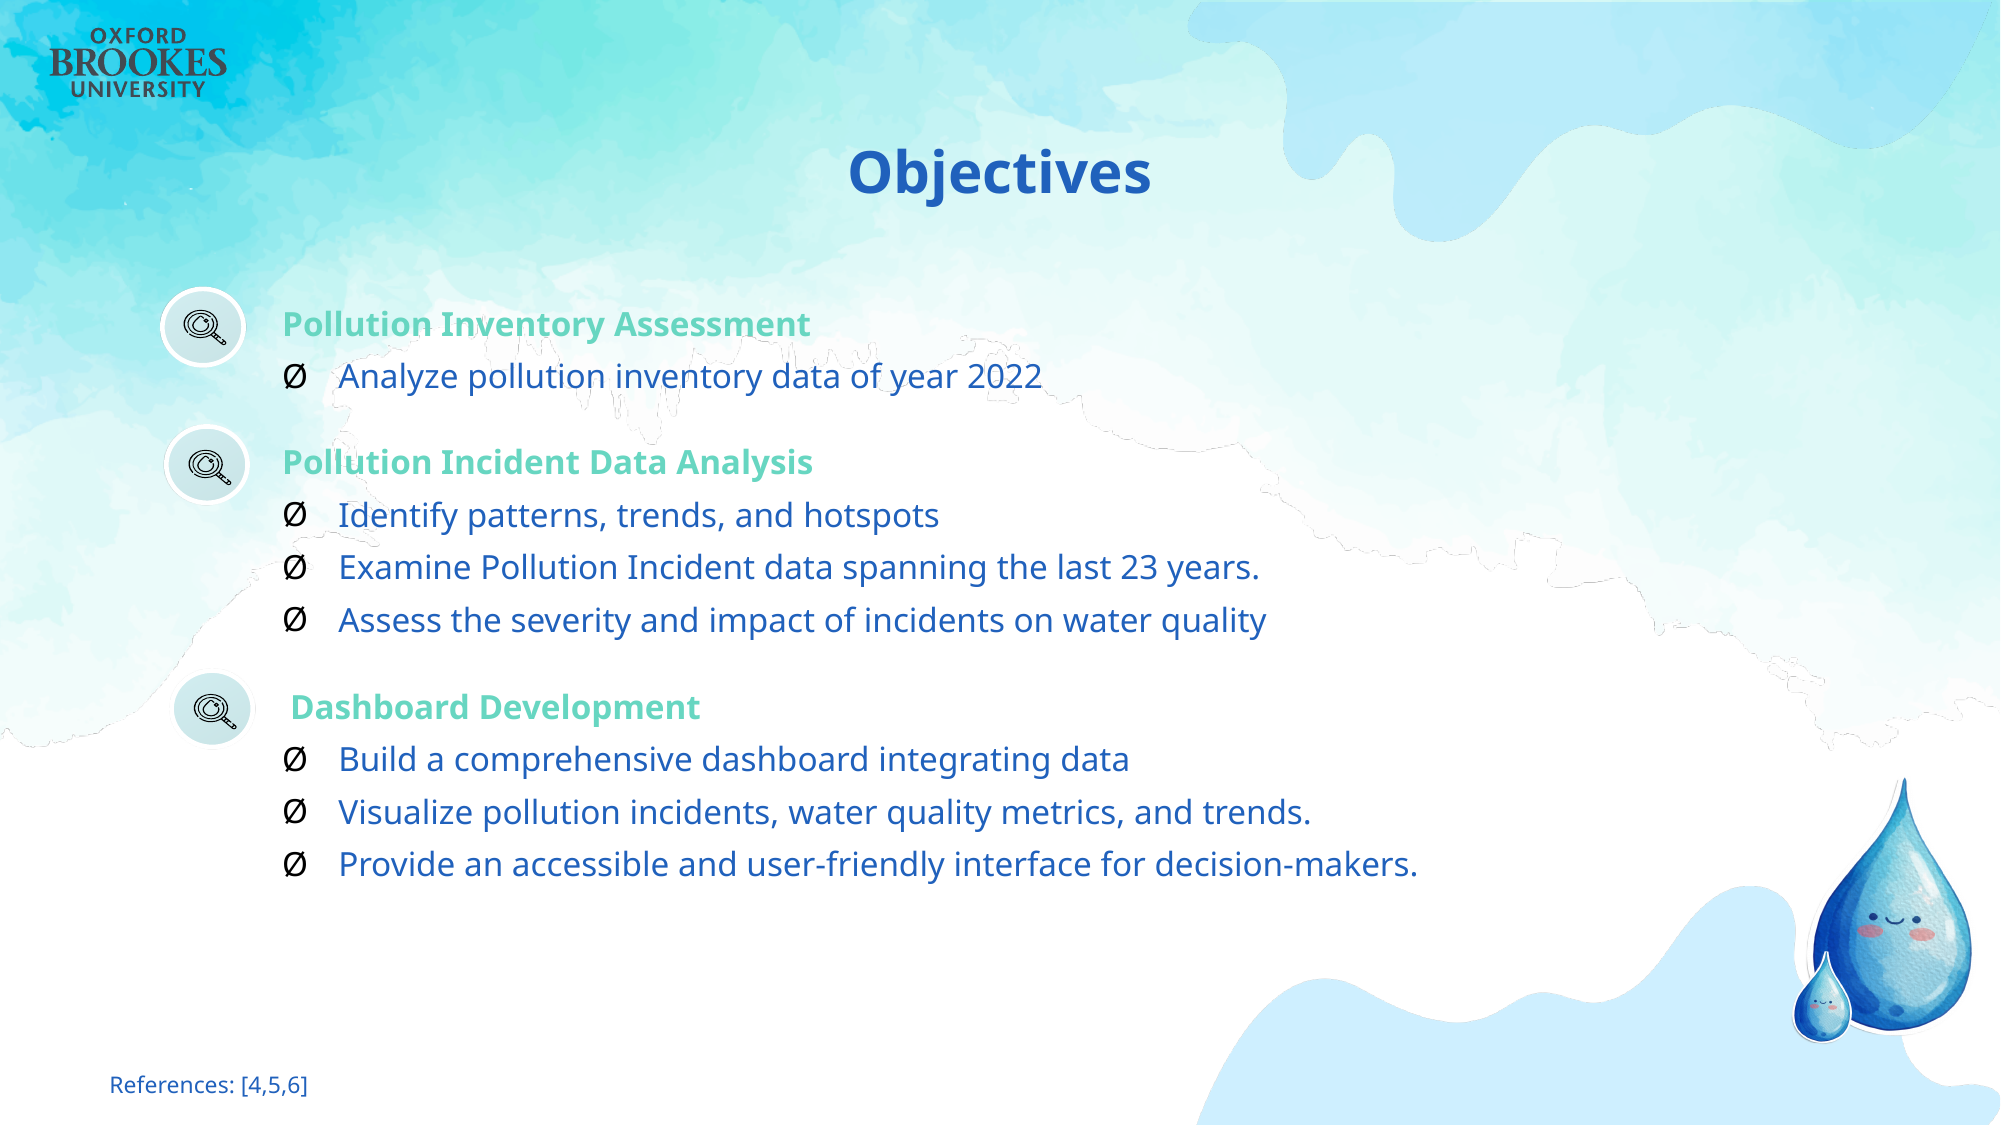

Objectives
Pollution Inventory Assessment
Analyze pollution inventory data of year 2022
Pollution Incident Data Analysis
Identify patterns, trends, and hotspots
Examine Pollution Incident data spanning the last 23 years.
Assess the severity and impact of incidents on water quality
 Dashboard Development
Build a comprehensive dashboard integrating data
Visualize pollution incidents, water quality metrics, and trends.
Provide an accessible and user-friendly interface for decision-makers.
References: [4,5,6]